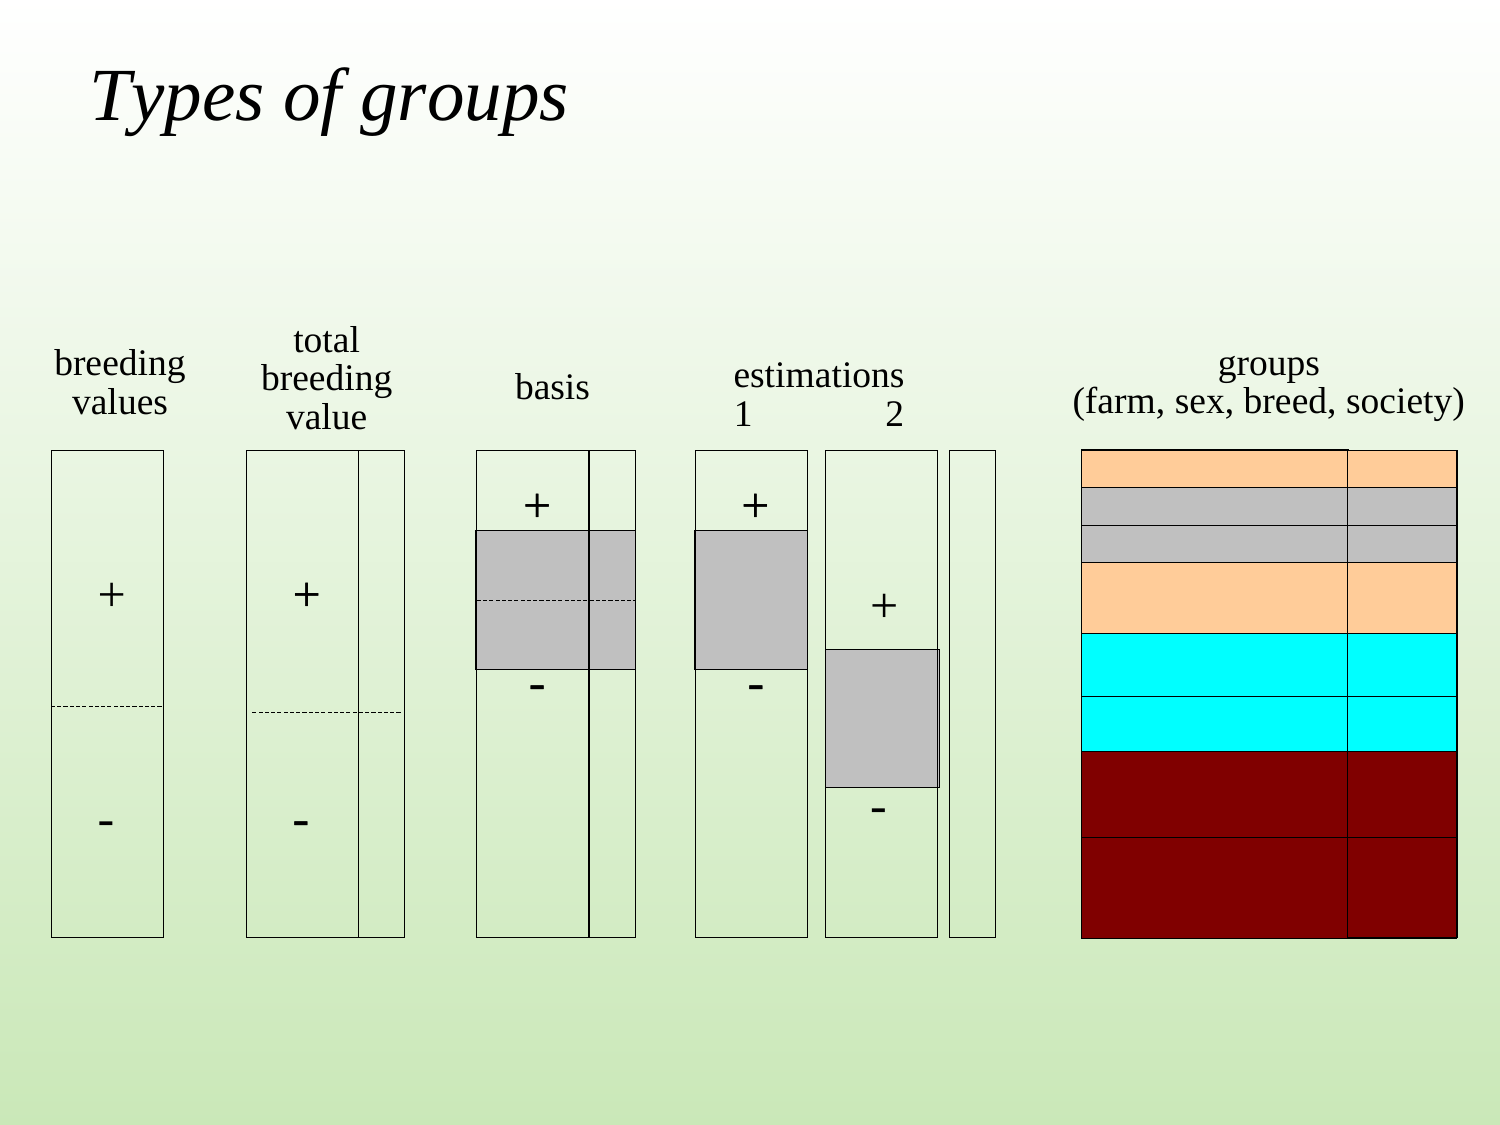

Types of groups
total
breeding
value
groups
(farm, sex, breed, society)
breeding
values
estimations
1 2
basis
+
+
+
+
+
+
+
+
-
-
-
-
-
-
-
-